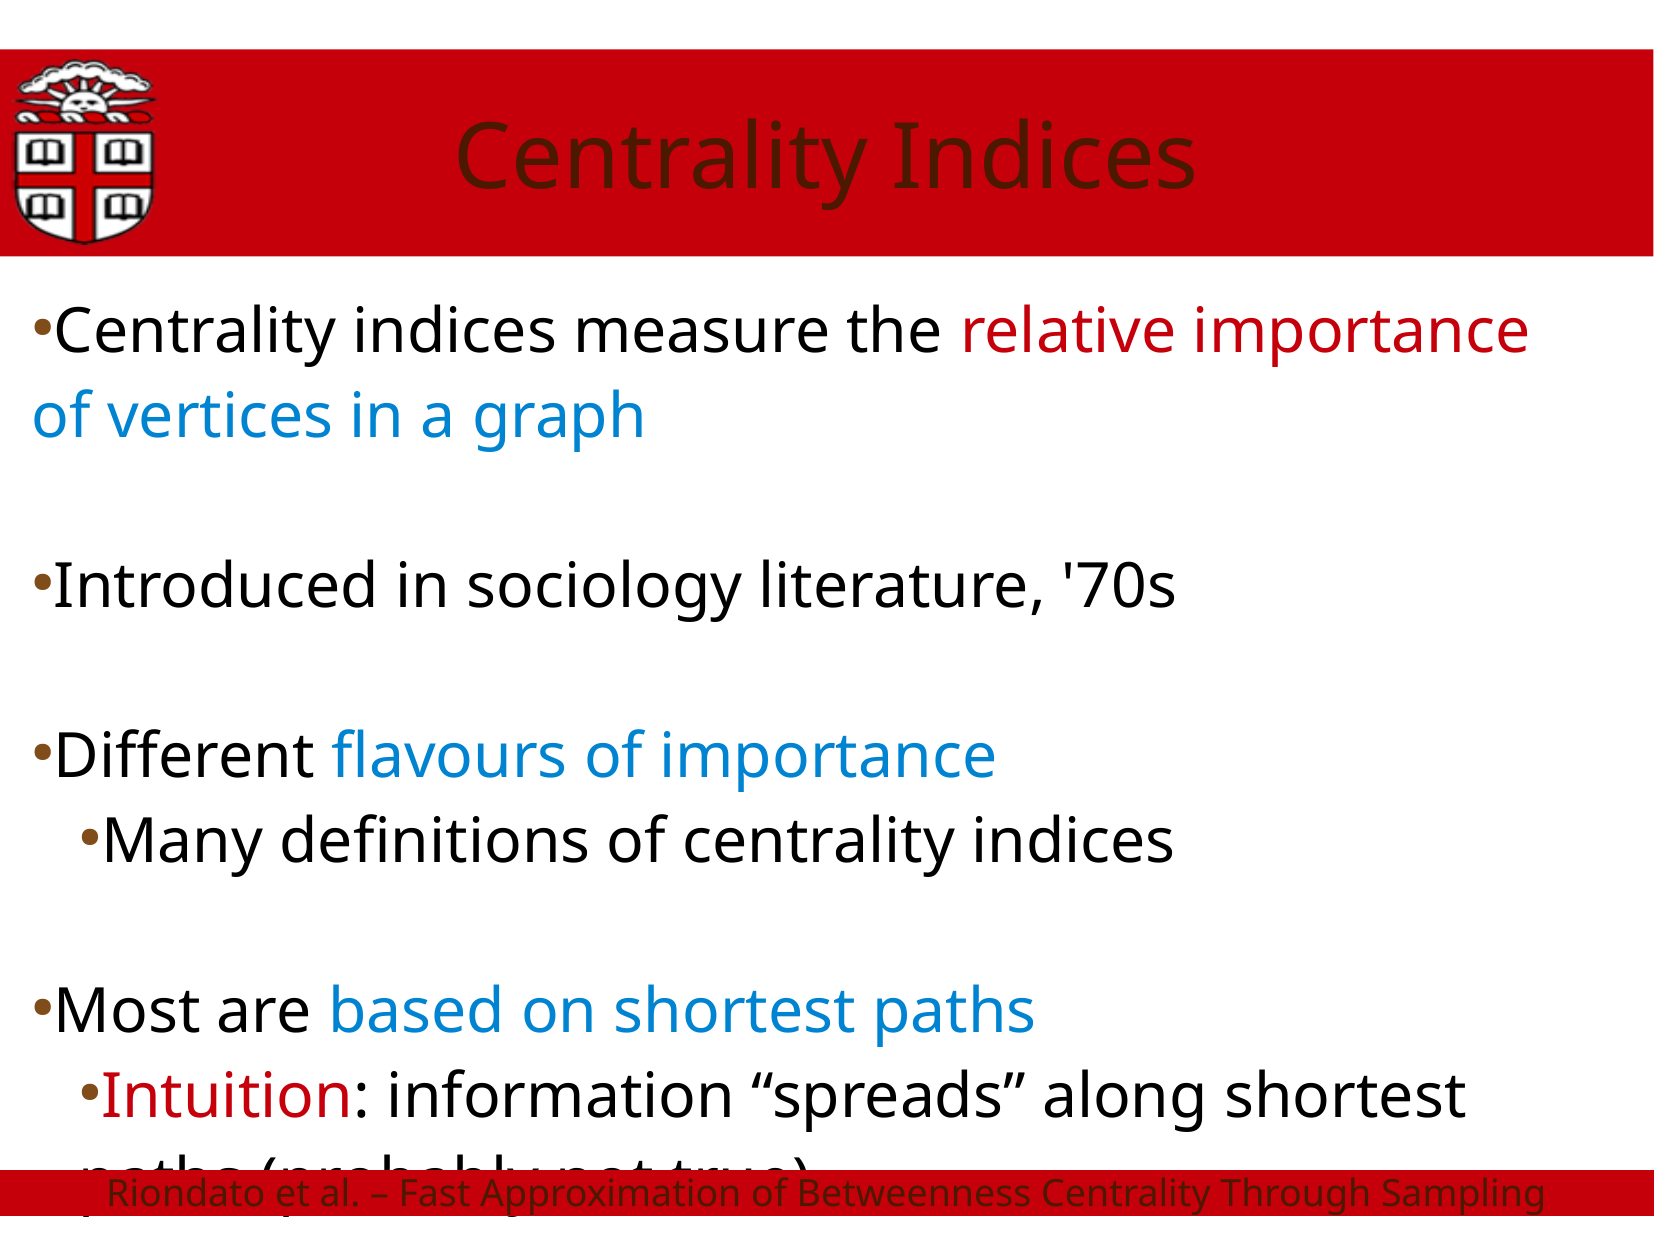

# Centrality Indices
Centrality indices measure the relative importance of vertices in a graph
Introduced in sociology literature, '70s
Different flavours of importance
Many definitions of centrality indices
Most are based on shortest paths
Intuition: information “spreads” along shortest paths (probably not true)
Can be extended to include routing info
Riondato et al. – Fast Approximation of Betweenness Centrality Through Sampling